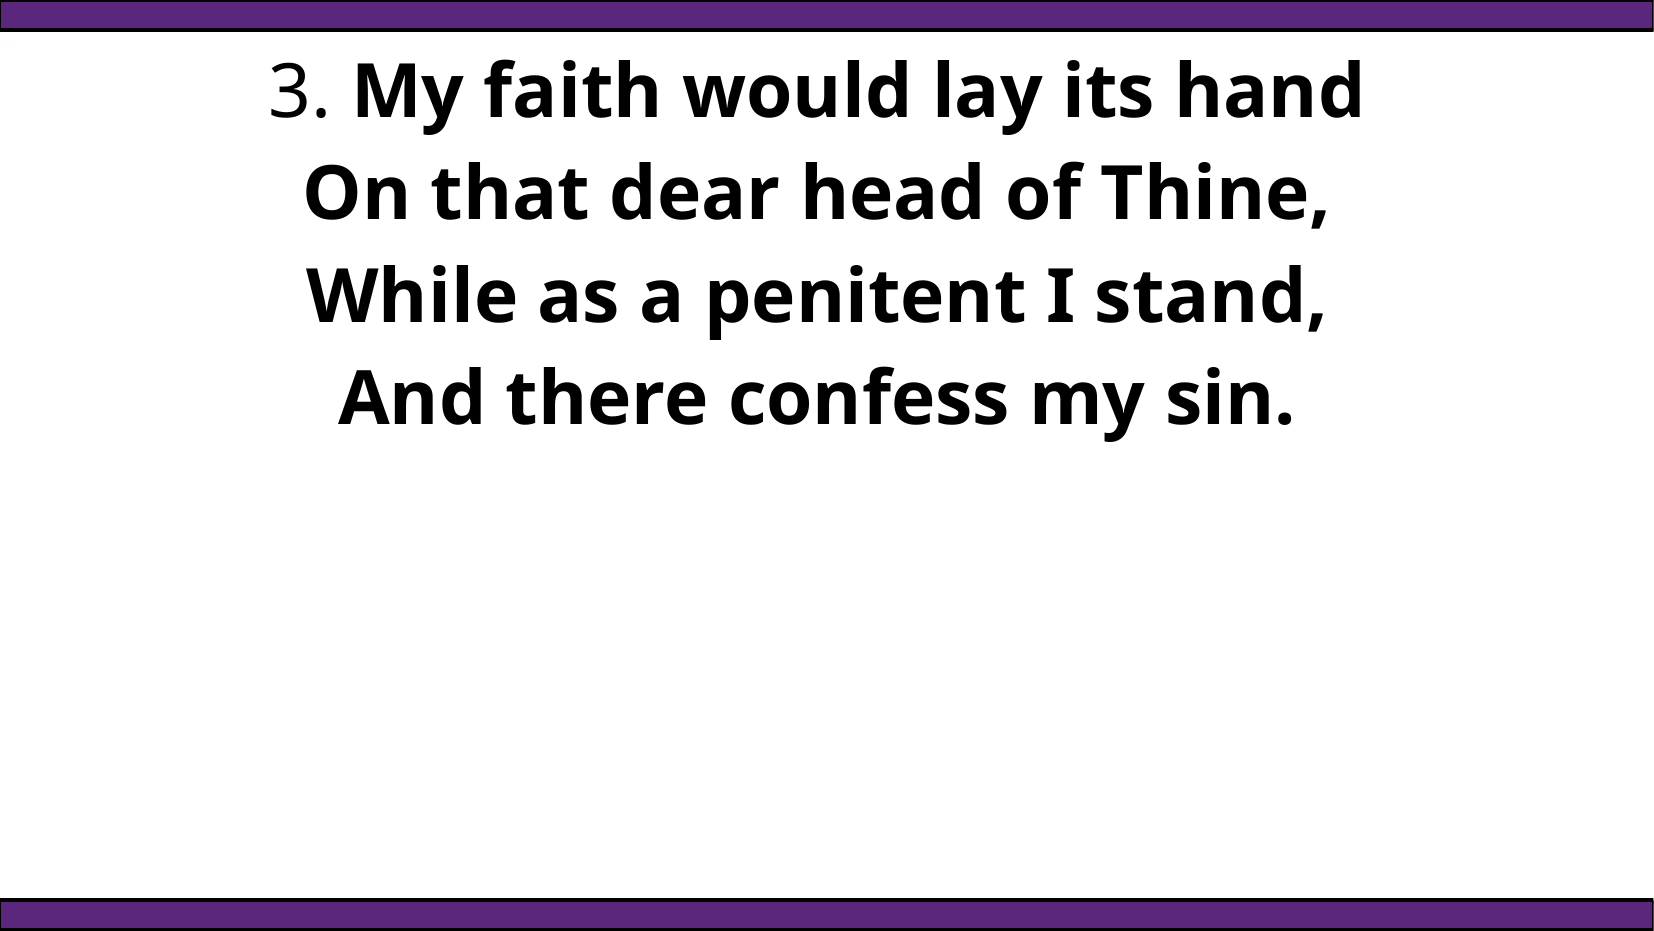

3. My faith would lay its hand
On that dear head of Thine,
While as a penitent I stand,
And there confess my sin.